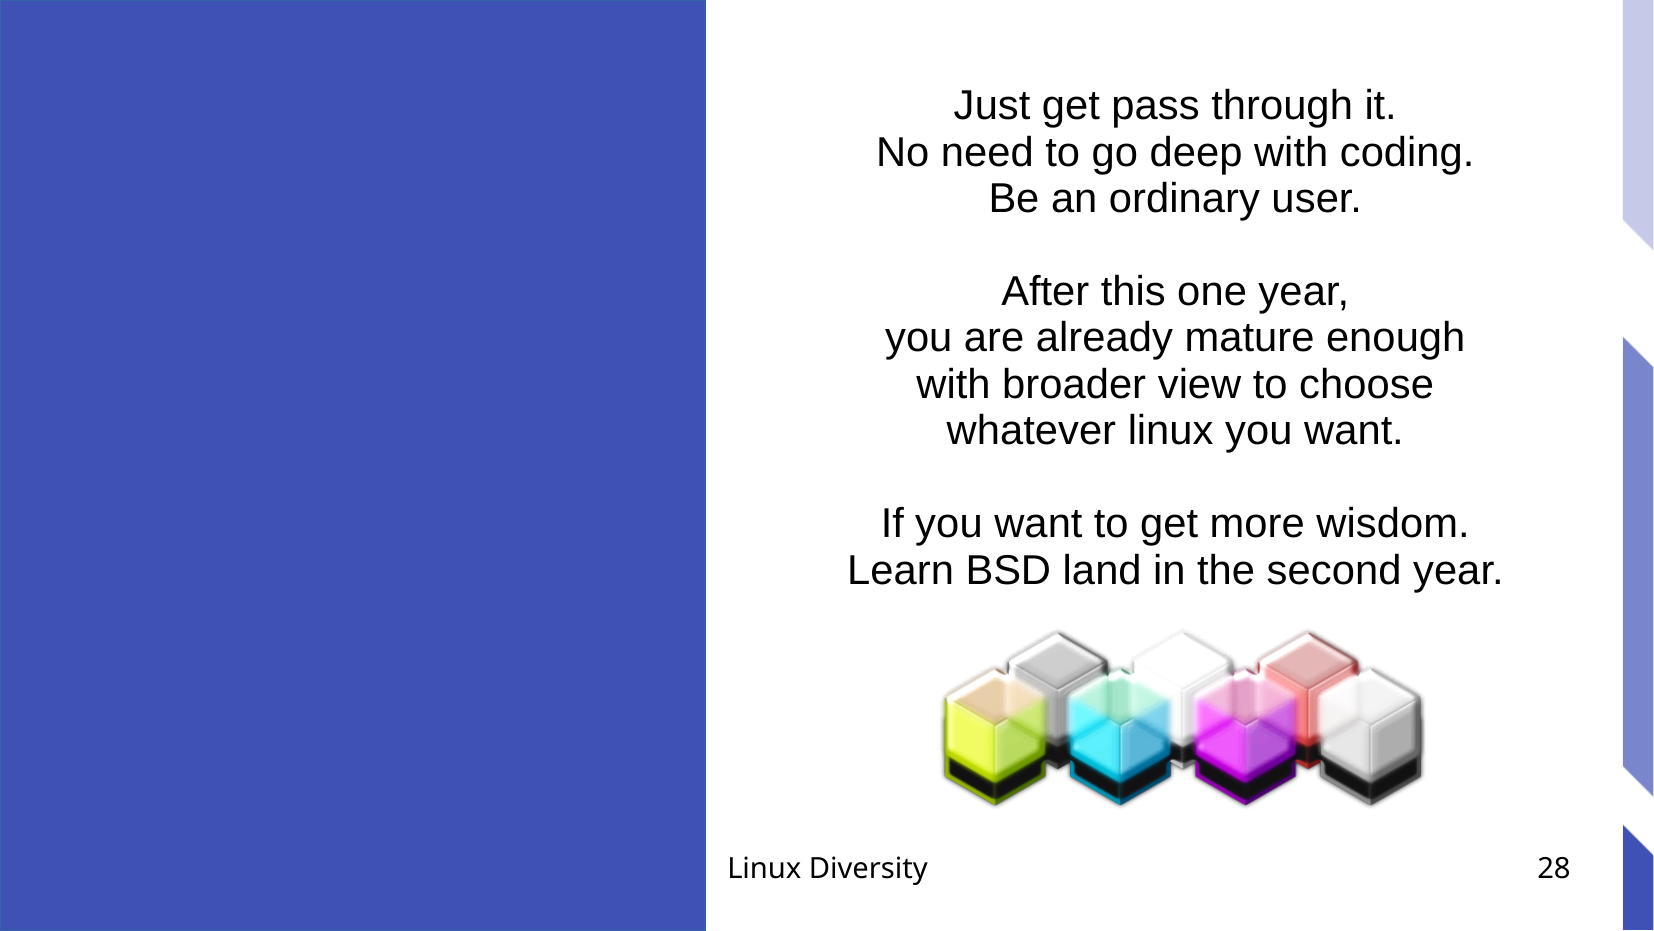

# Just get pass through it.
No need to go deep with coding.
Be an ordinary user.
After this one year,
you are already mature enough
with broader view to choose
whatever linux you want.
If you want to get more wisdom.
Learn BSD land in the second year.
Feb 02, 2020
Linux Diversity
28